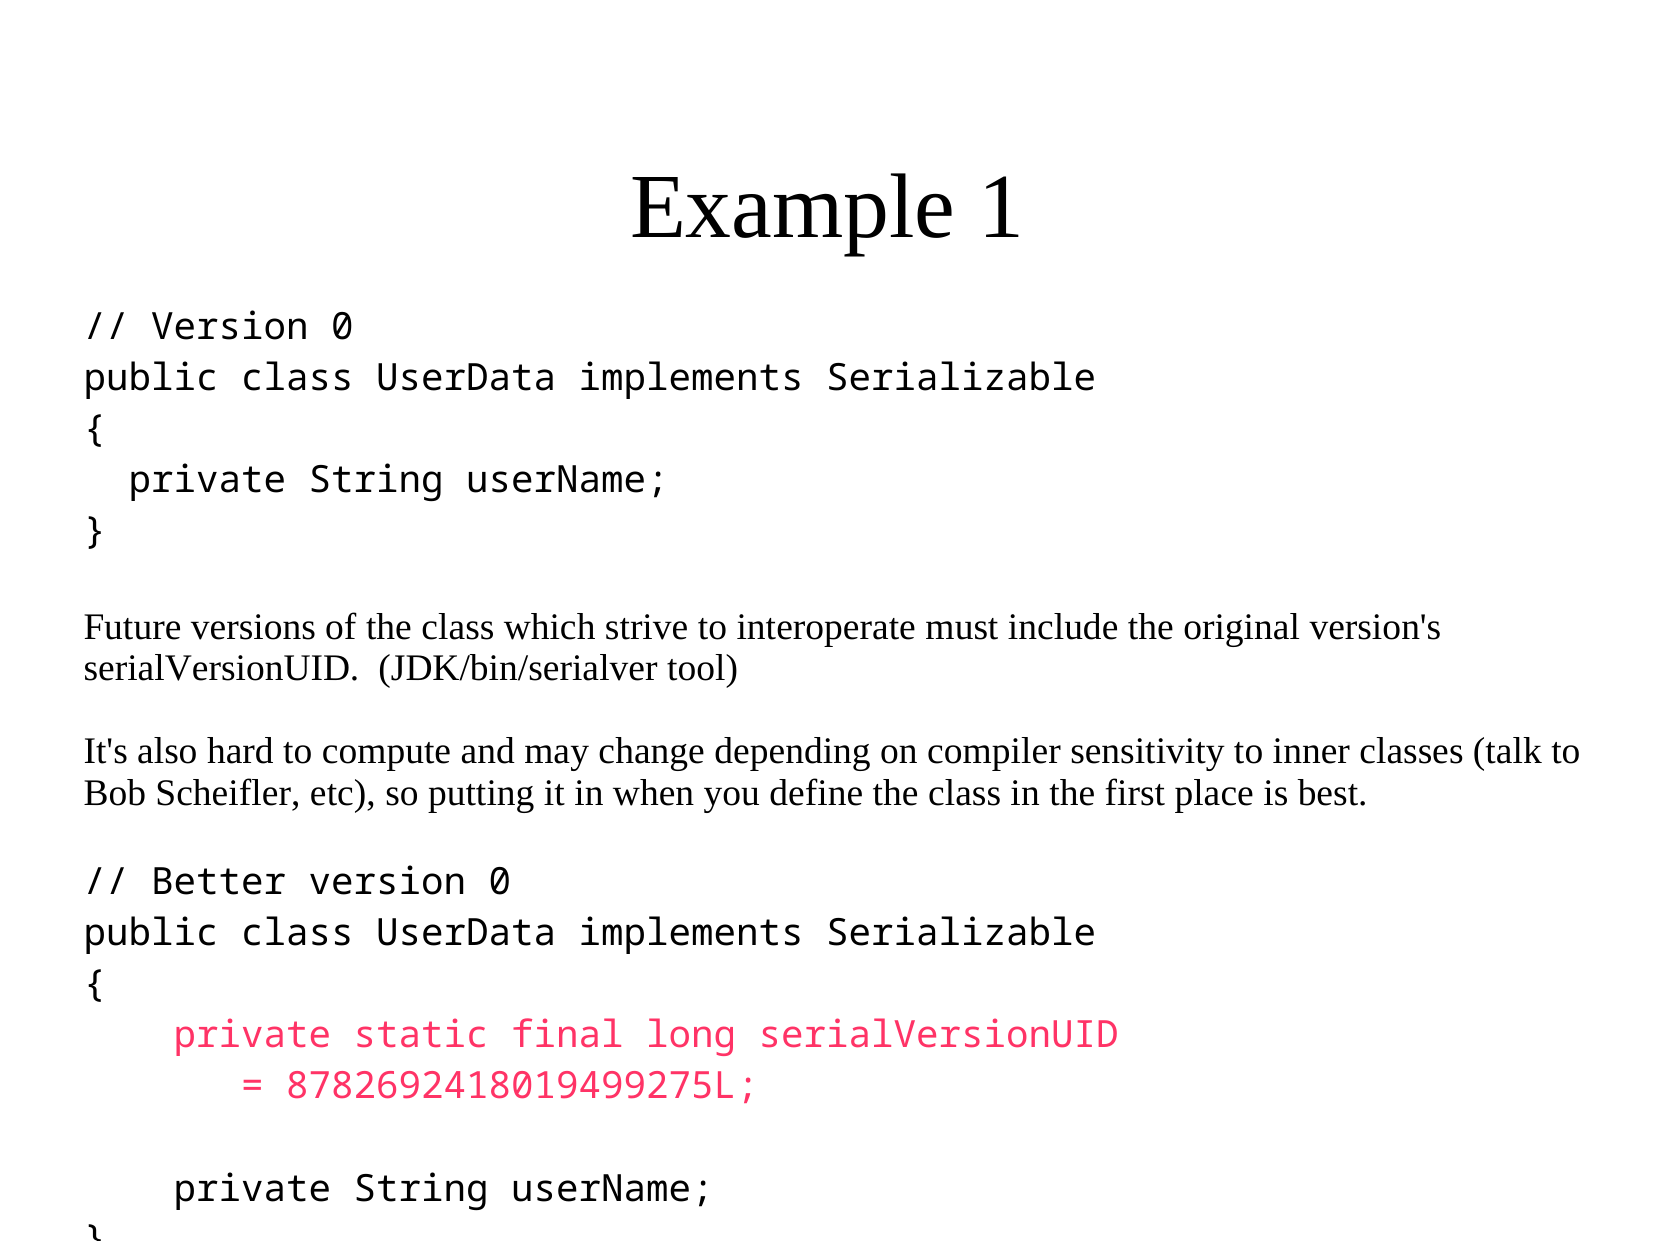

# Example 1
// Version 0
public class UserData implements Serializable
{
 private String userName;
}
Future versions of the class which strive to interoperate must include the original version's serialVersionUID. (JDK/bin/serialver tool)
It's also hard to compute and may change depending on compiler sensitivity to inner classes (talk to Bob Scheifler, etc), so putting it in when you define the class in the first place is best.
// Better version 0
public class UserData implements Serializable
{
 private static final long serialVersionUID
 = 8782692418019499275L;
 private String userName;
}